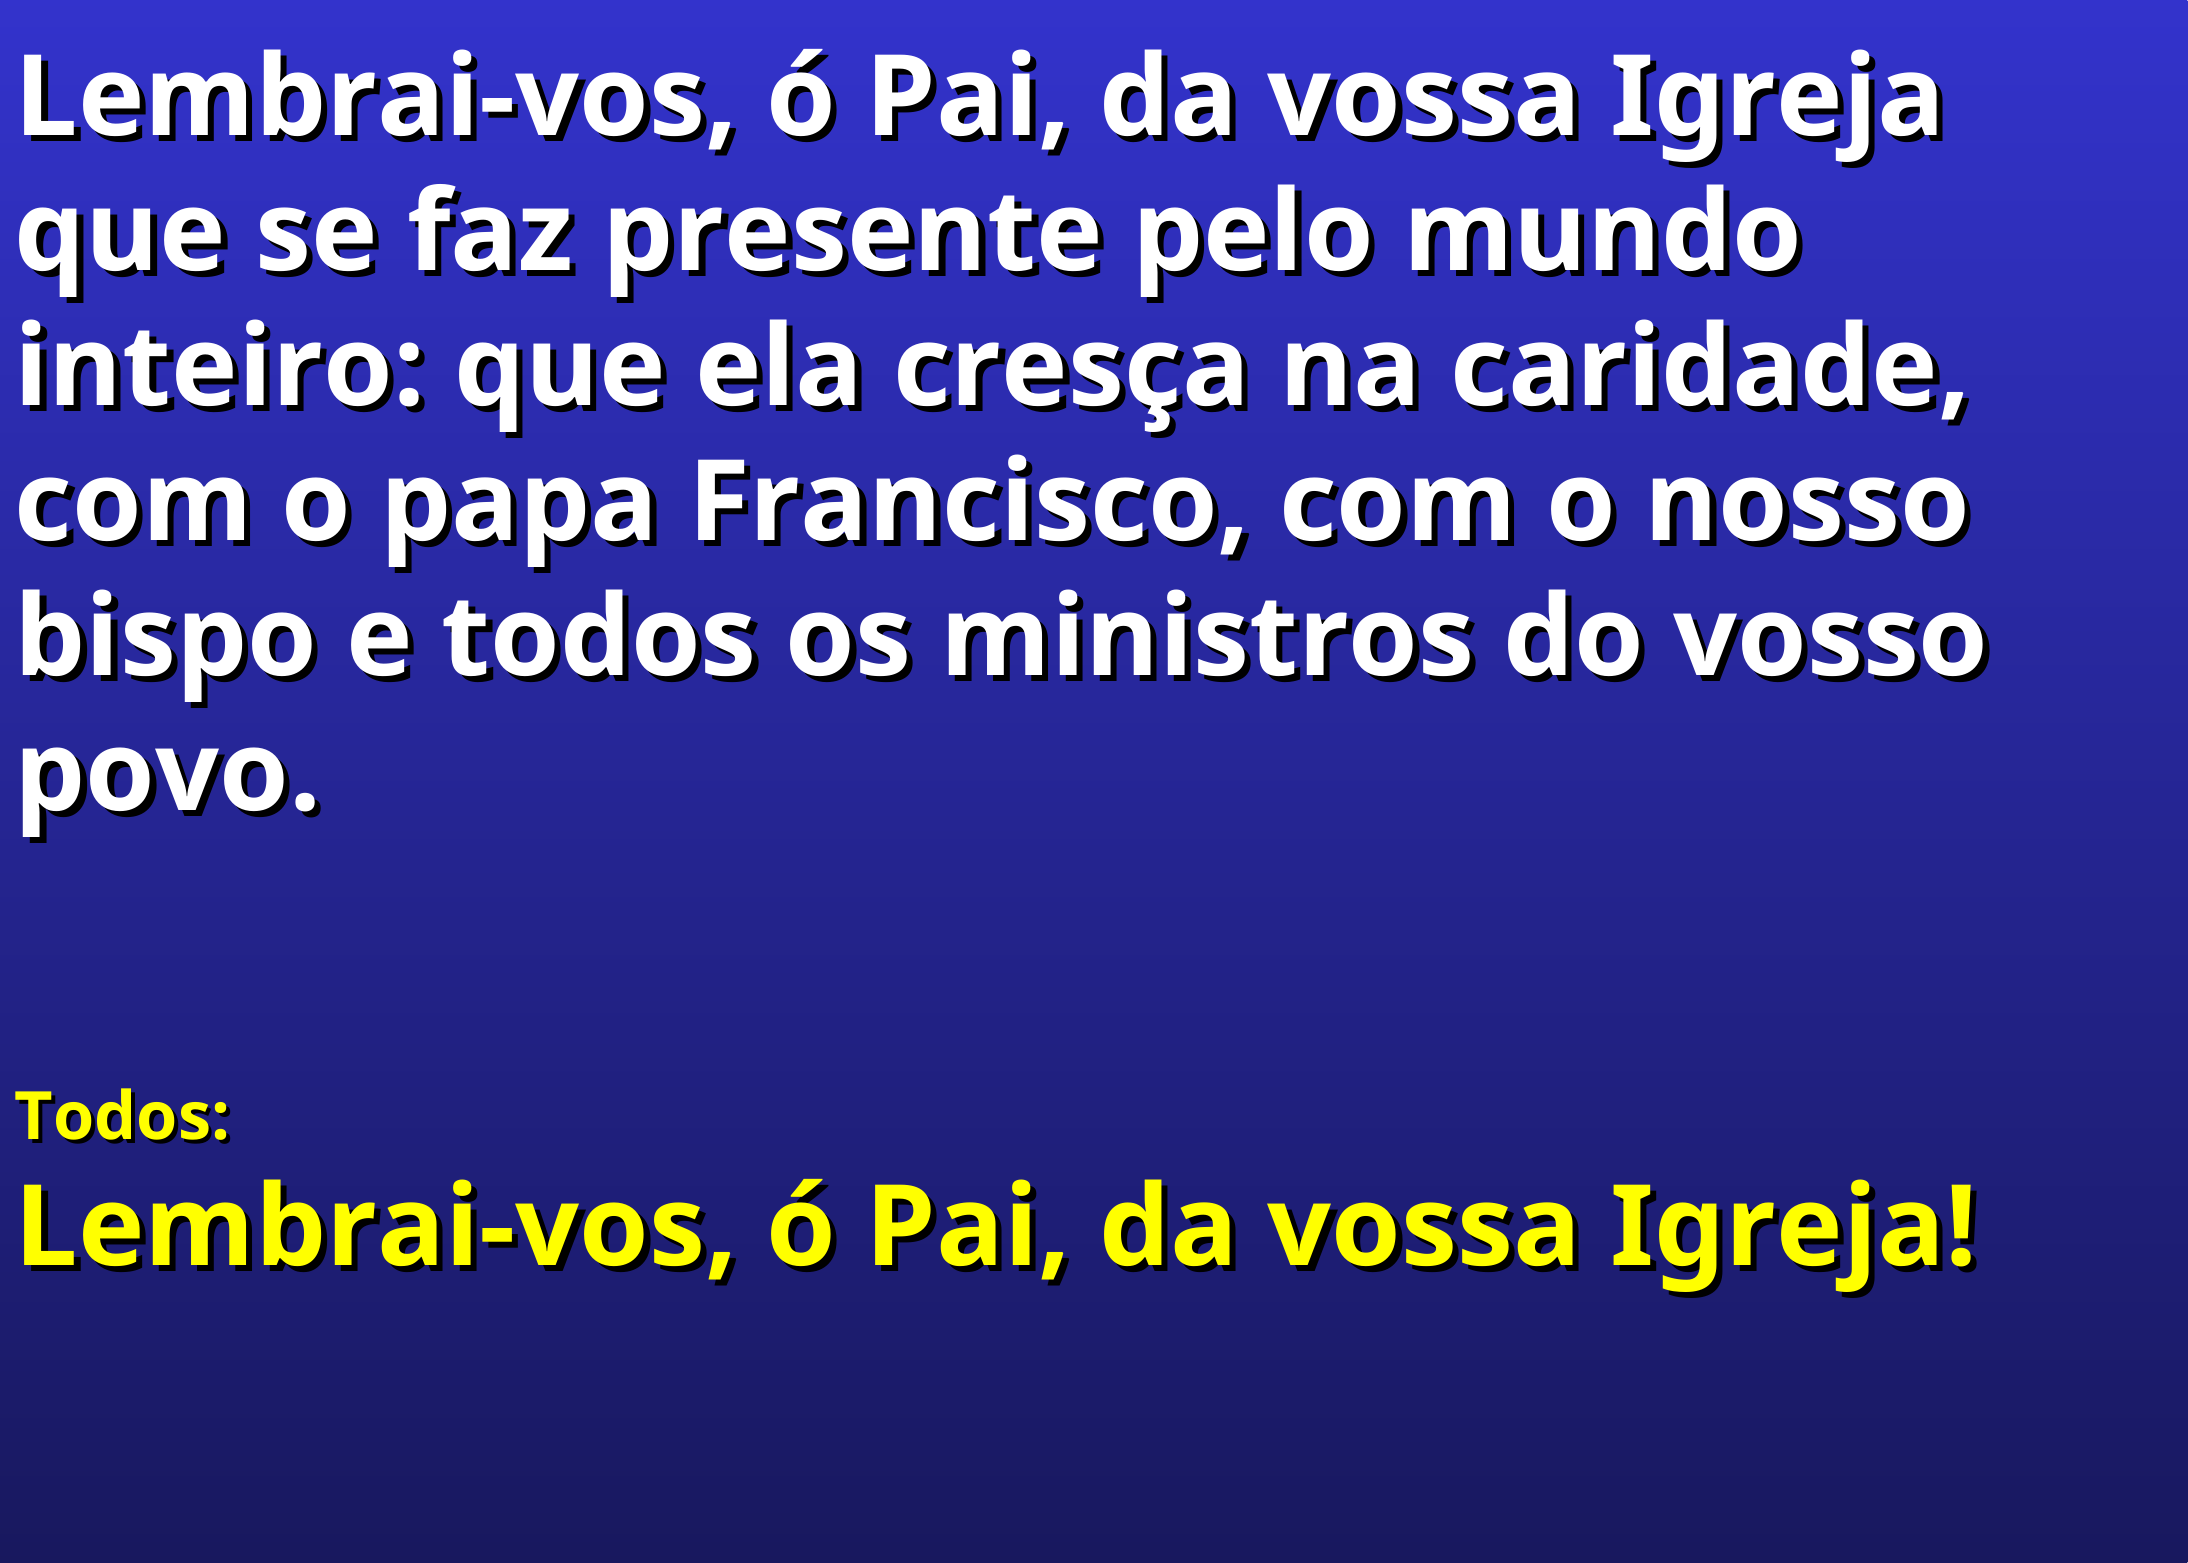

Lembrai-vos, ó Pai, da vossa Igreja que se faz presente pelo mundo inteiro: que ela cresça na caridade, com o papa Francisco, com o nosso bispo e todos os ministros do vosso povo.
Todos:
Lembrai-vos, ó Pai, da vossa Igreja!